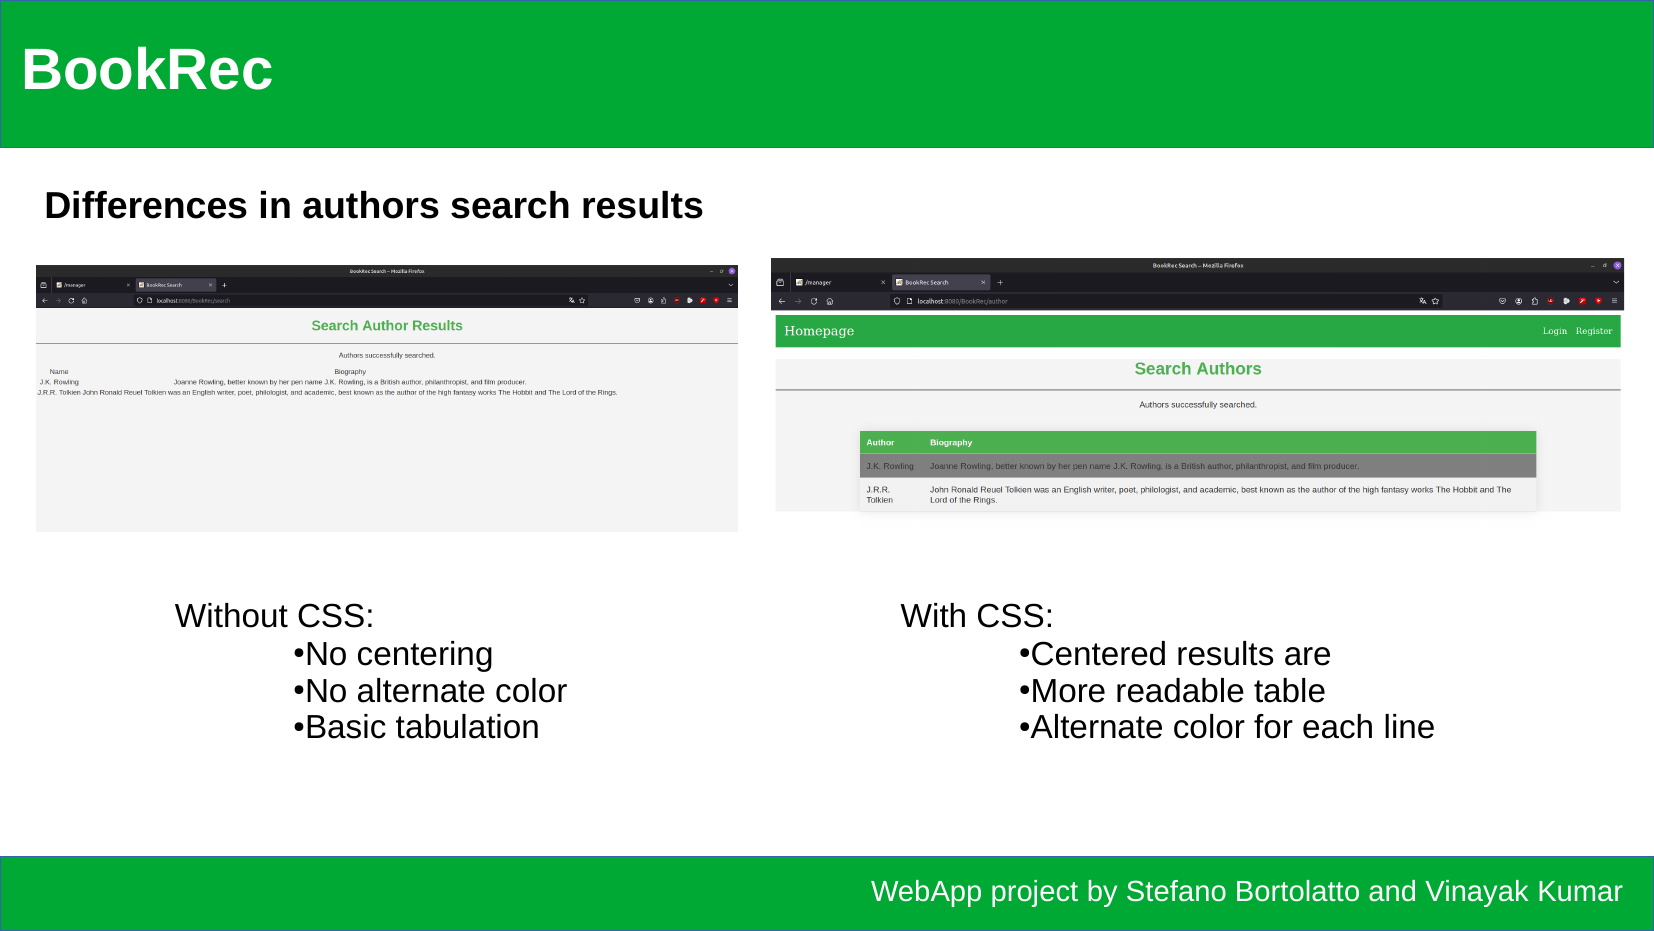

BookRec
Differences in authors search results
Without CSS:
No centering
No alternate color
Basic tabulation
With CSS:
Centered results are
More readable table
Alternate color for each line
WebApp project by Stefano Bortolatto and Vinayak Kumar